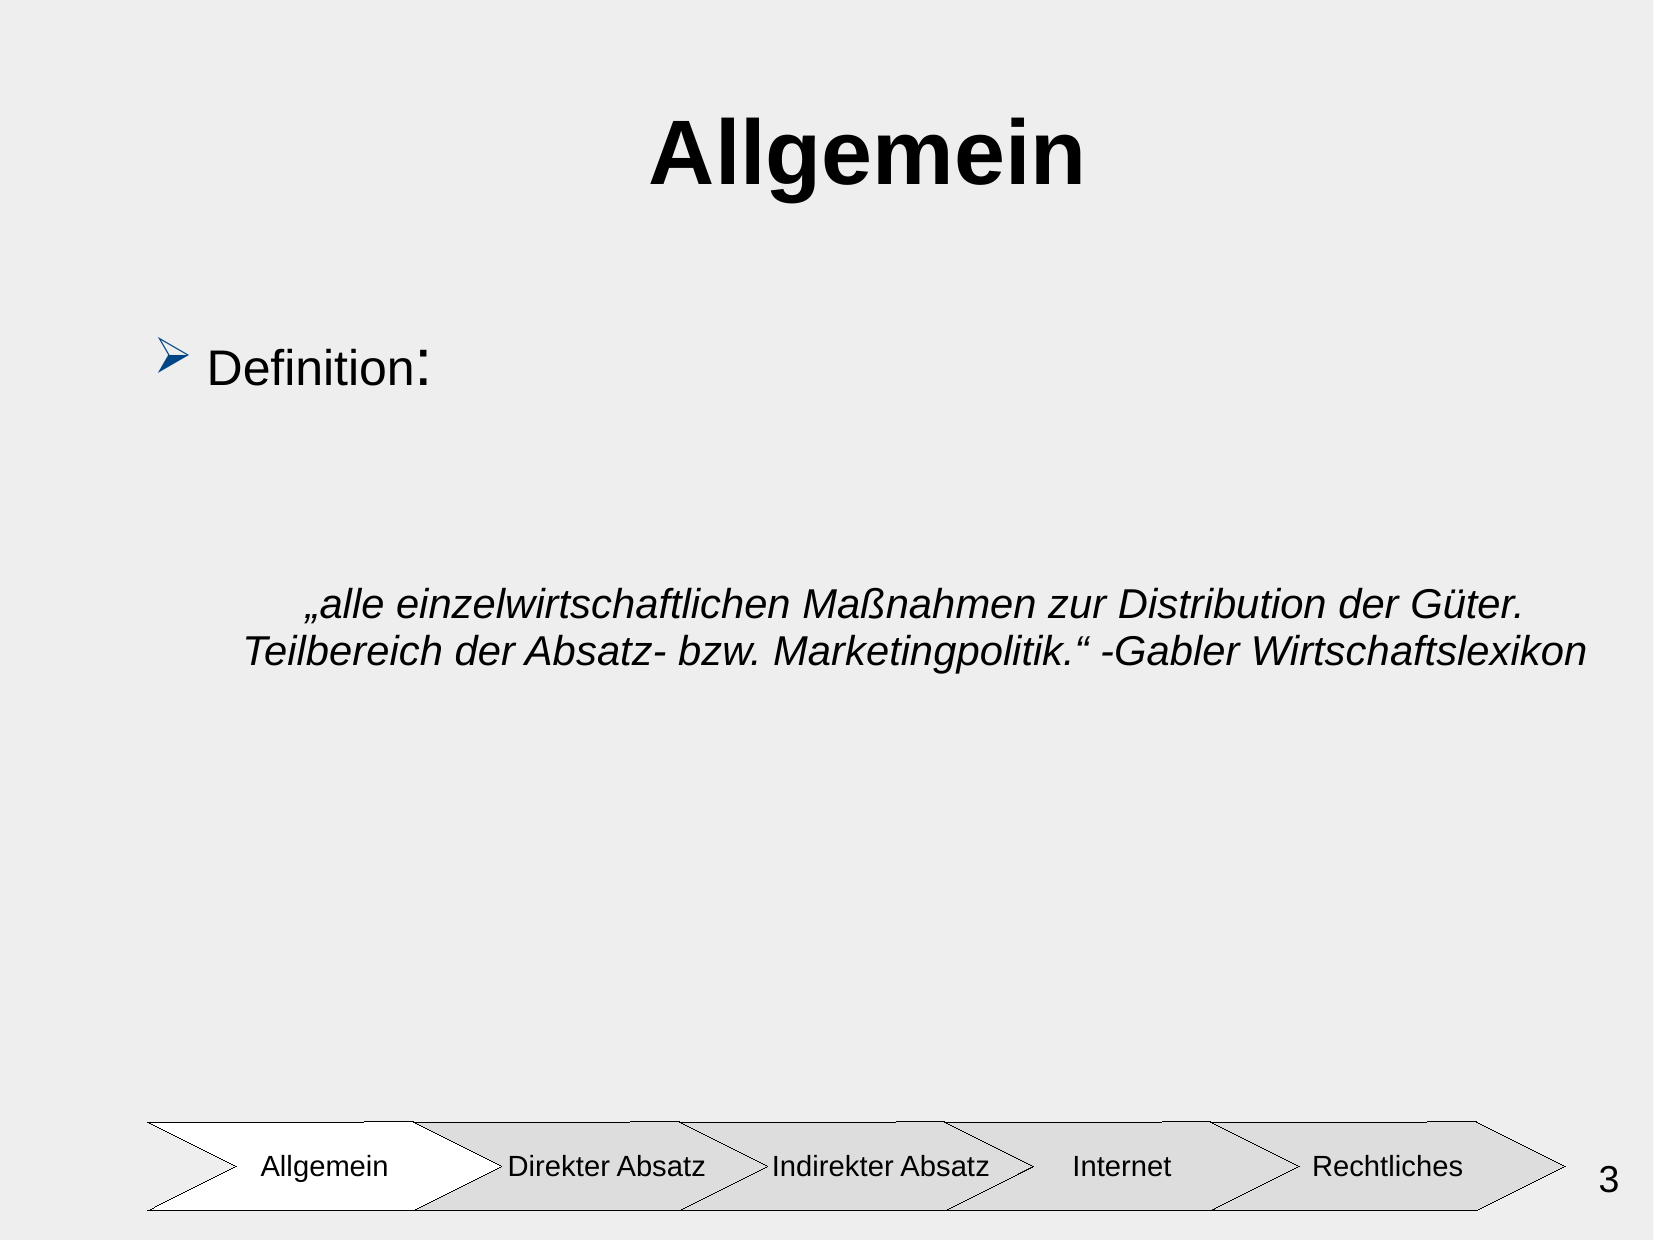

# Allgemein
Definition:
„alle einzelwirtschaftlichen Maßnahmen zur Distribution der Güter. Teilbereich der Absatz- bzw. Marketingpolitik.“ -Gabler Wirtschaftslexikon
Allgemein
 Direkter Absatz
 Indirekter Absatz
Internet
Rechtliches